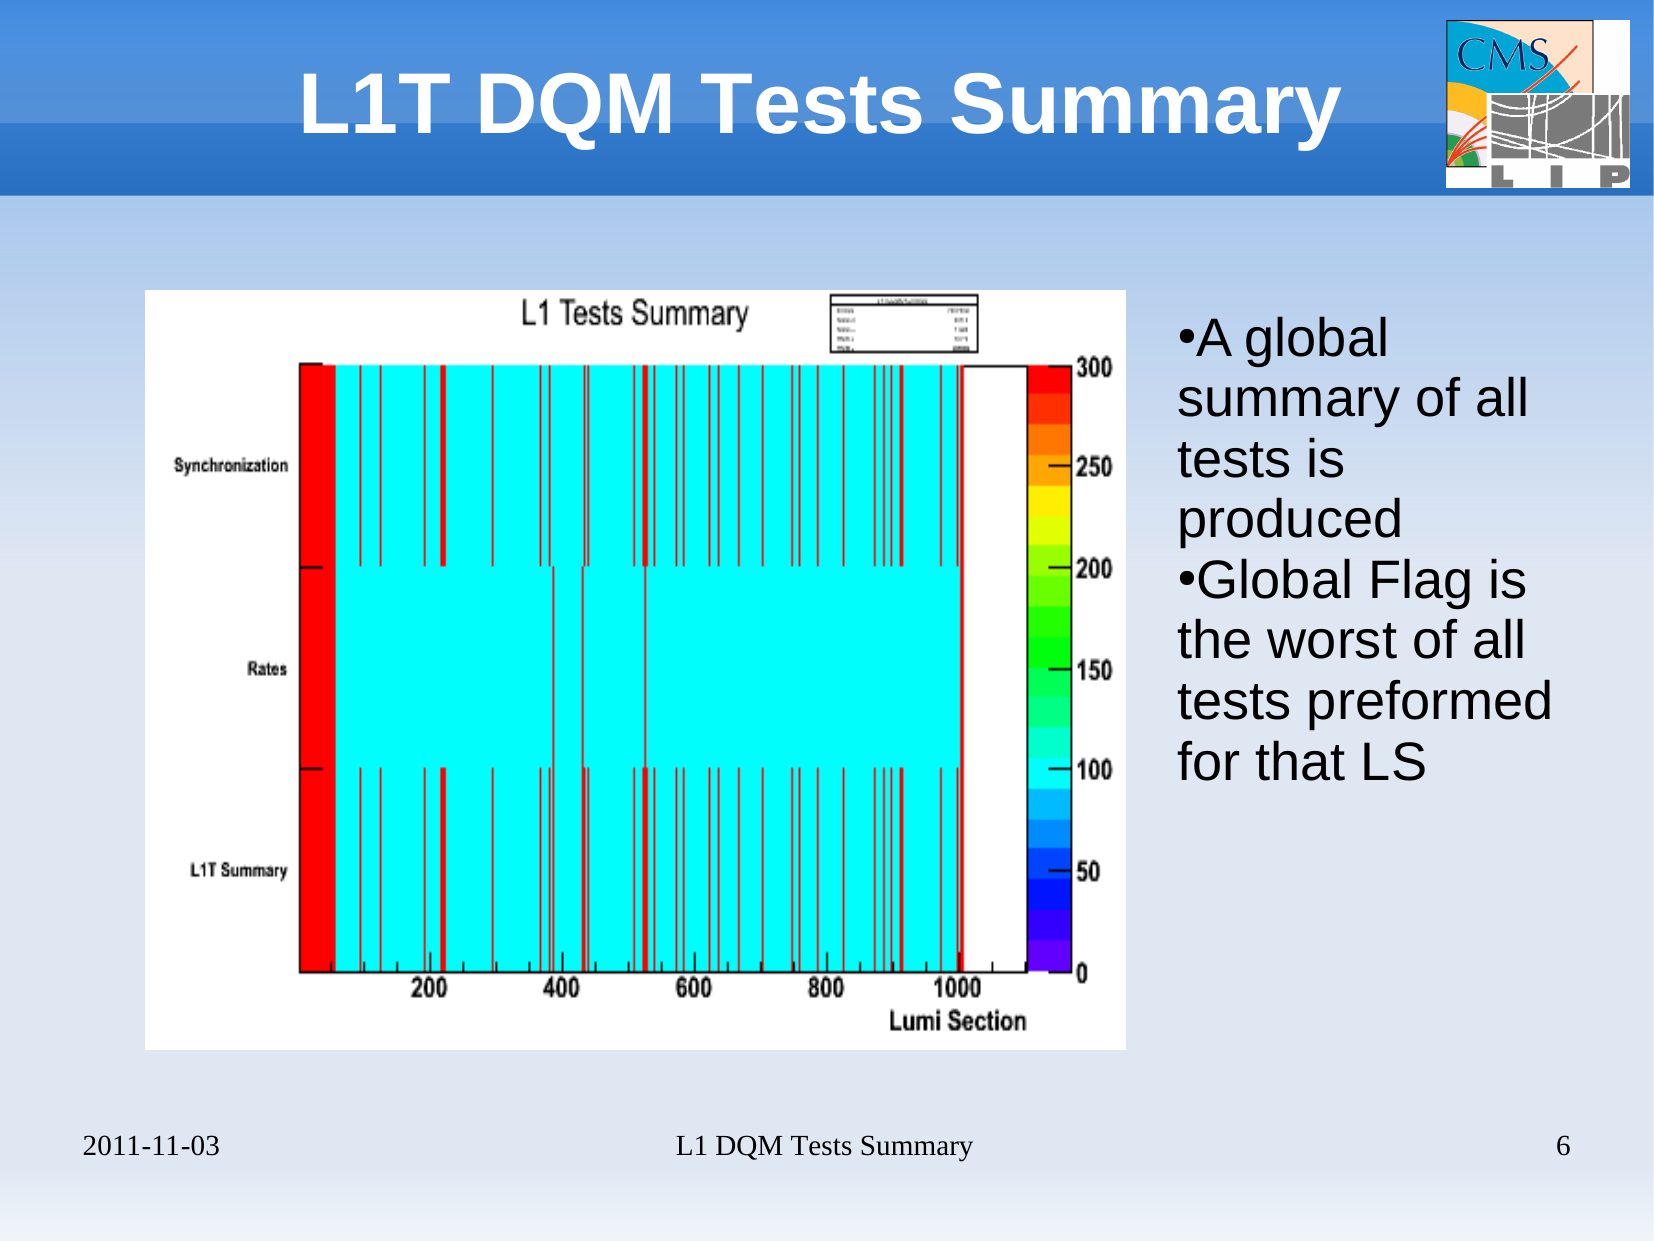

# L1T DQM Tests Summary
A global summary of all tests is produced
Global Flag is the worst of all tests preformed for that LS
2011-11-03
L1 DQM Tests Summary
6